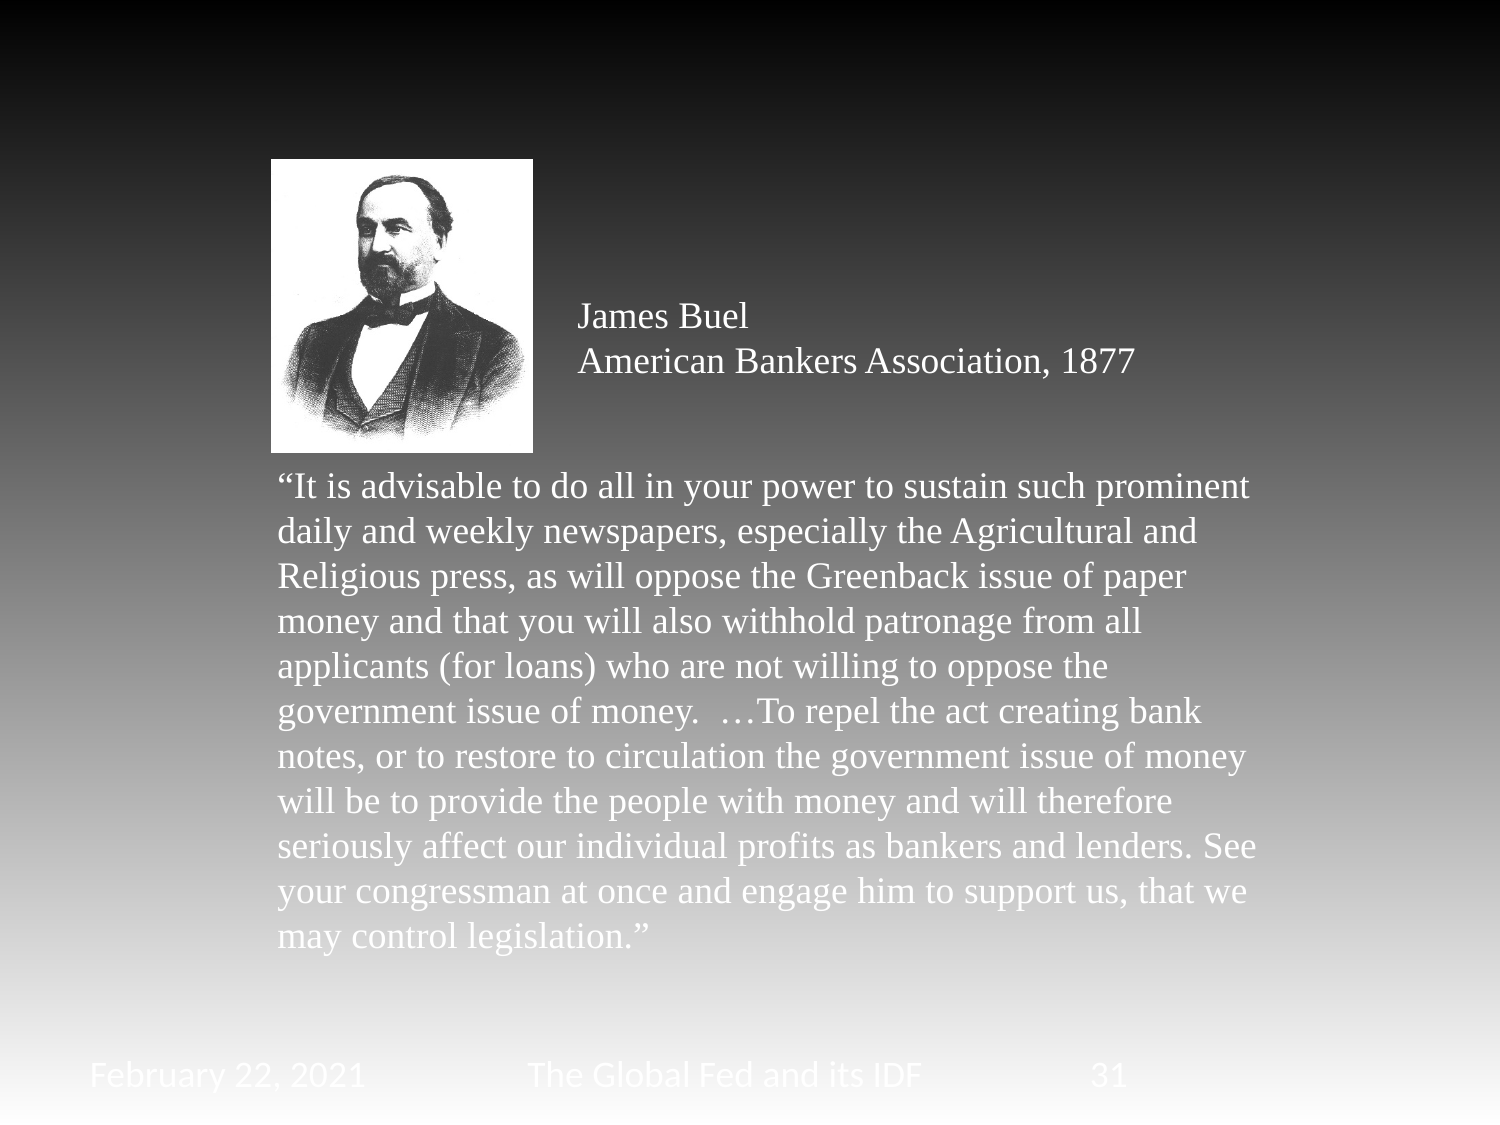

James Buel
American Bankers Association, 1877
“It is advisable to do all in your power to sustain such prominent daily and weekly newspapers, especially the Agricultural and Religious press, as will oppose the Greenback issue of paper money and that you will also withhold patronage from all applicants (for loans) who are not willing to oppose the government issue of money. …To repel the act creating bank notes, or to restore to circulation the government issue of money will be to provide the people with money and will therefore seriously affect our individual profits as bankers and lenders. See your congressman at once and engage him to support us, that we may control legislation.”
February 22, 2021
The Global Fed and its IDF